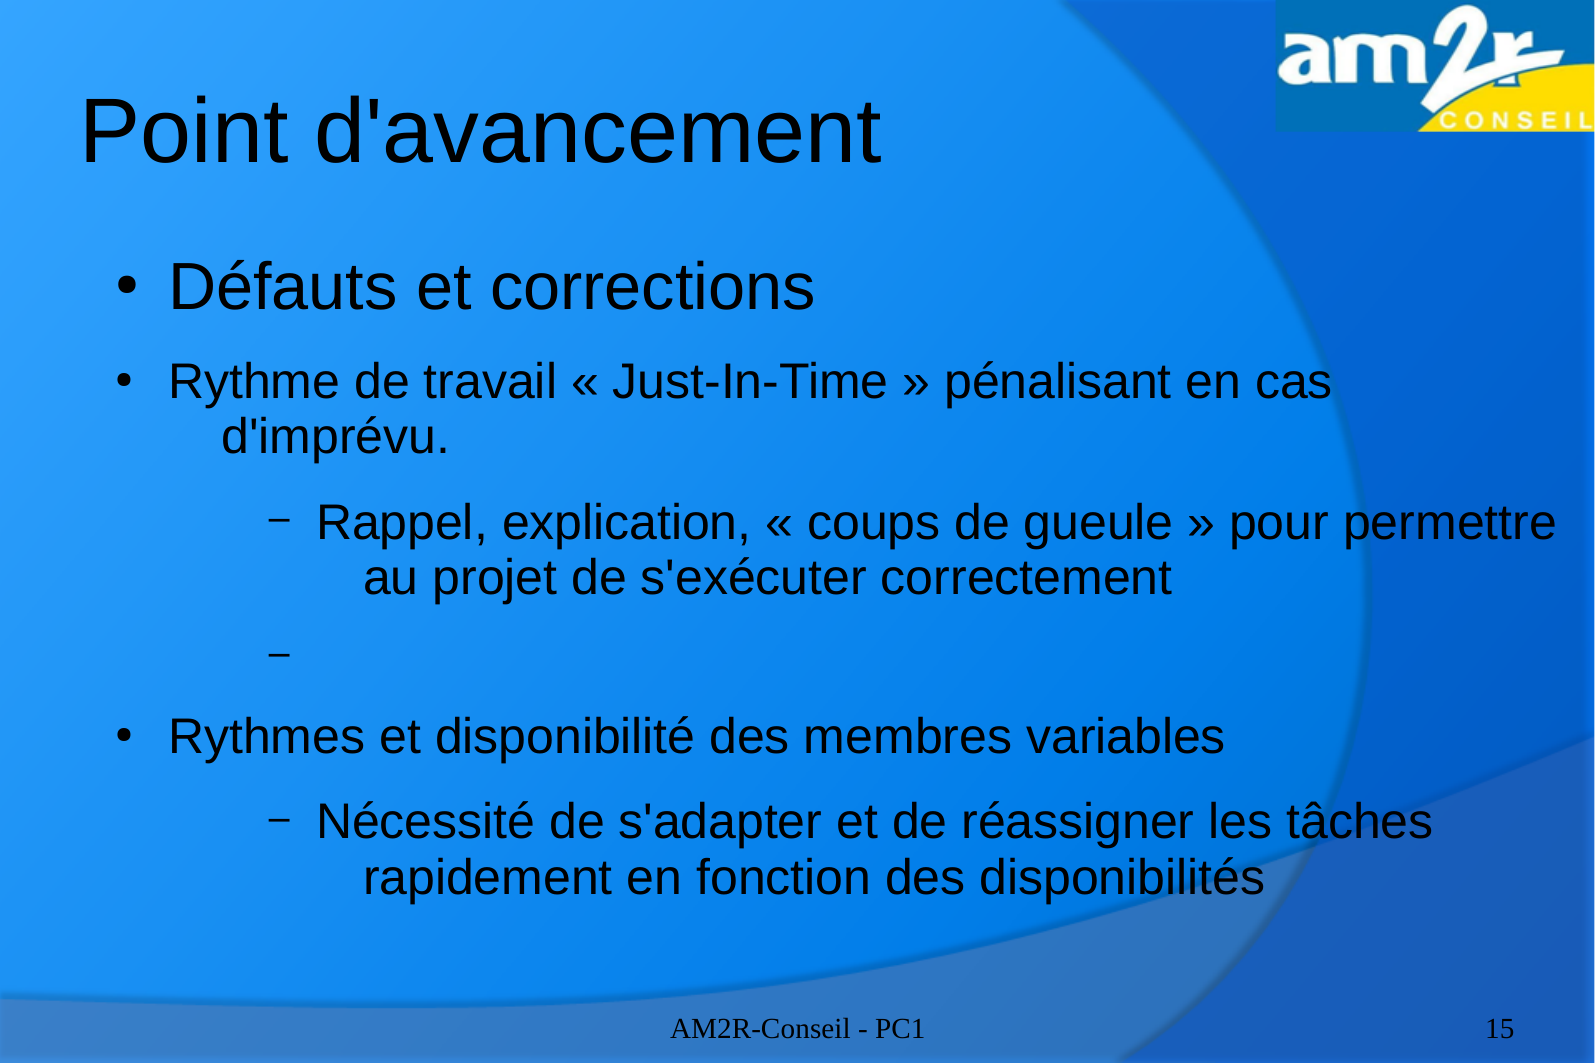

# Point d'avancement
Défauts et corrections
Rythme de travail « Just-In-Time » pénalisant en cas d'imprévu.
Rappel, explication, « coups de gueule » pour permettre au projet de s'exécuter correctement
Rythmes et disponibilité des membres variables
Nécessité de s'adapter et de réassigner les tâches rapidement en fonction des disponibilités
AM2R-Conseil - PC1
15